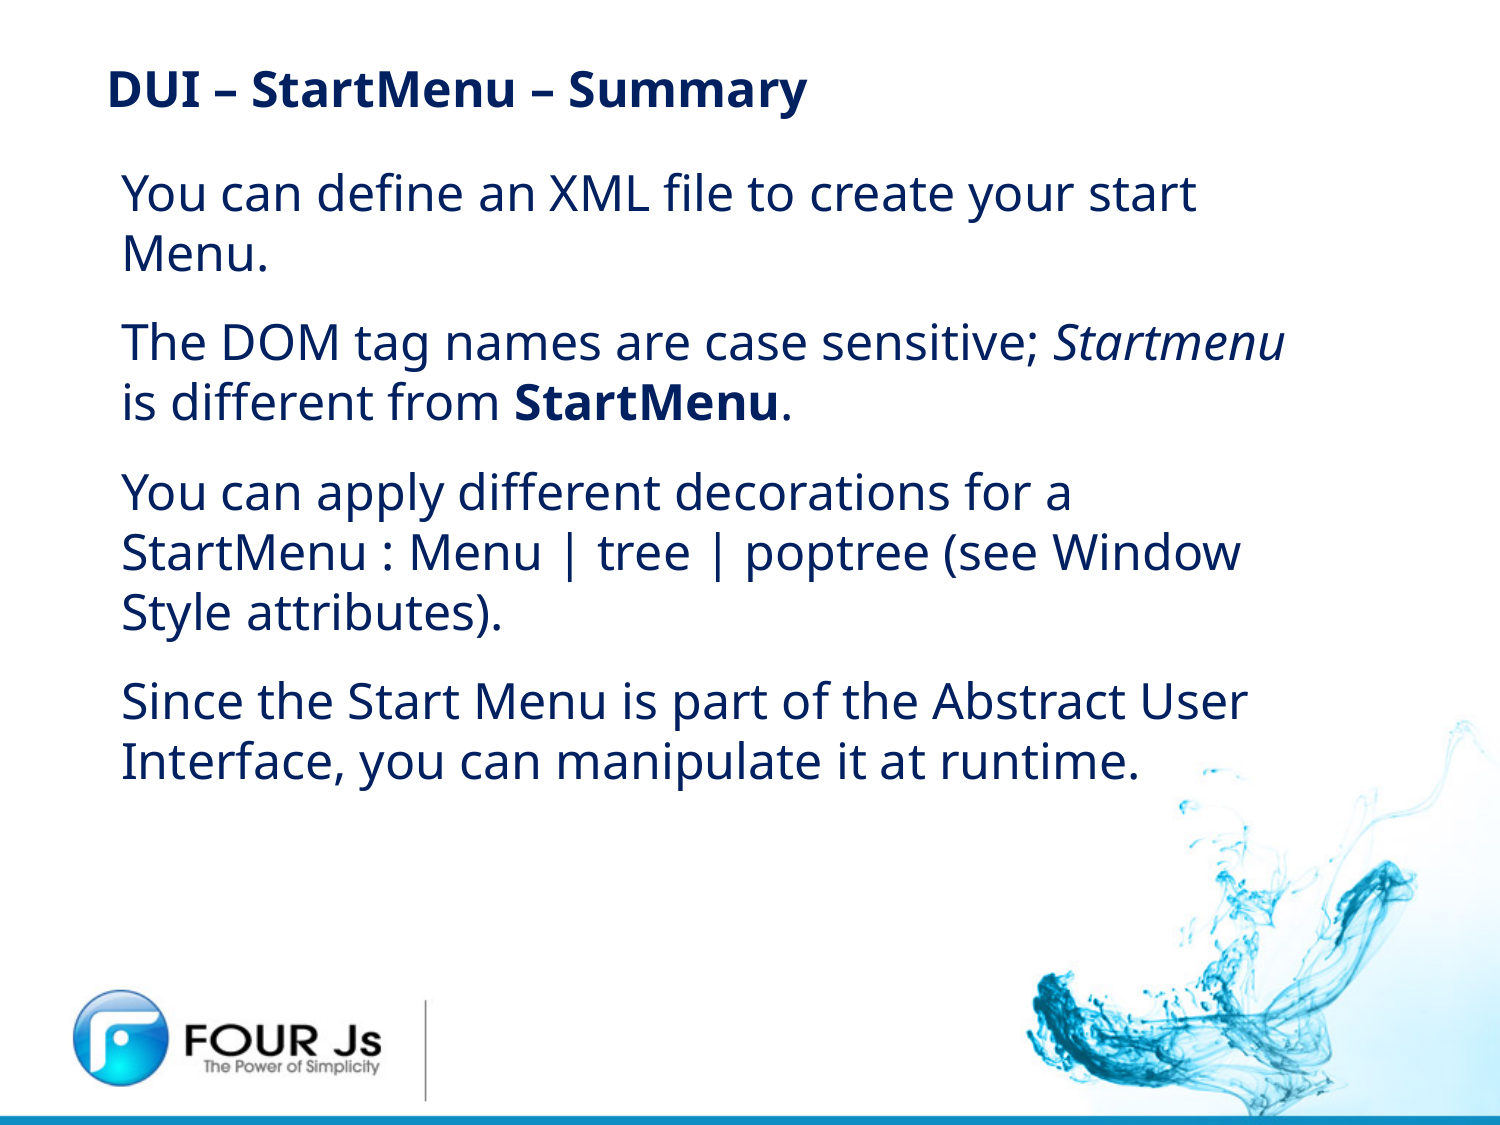

# DUI – StartMenu – Summary
You can define an XML file to create your start Menu.
The DOM tag names are case sensitive; Startmenu is different from StartMenu.
You can apply different decorations for a StartMenu : Menu | tree | poptree (see Window Style attributes).
Since the Start Menu is part of the Abstract User Interface, you can manipulate it at runtime.